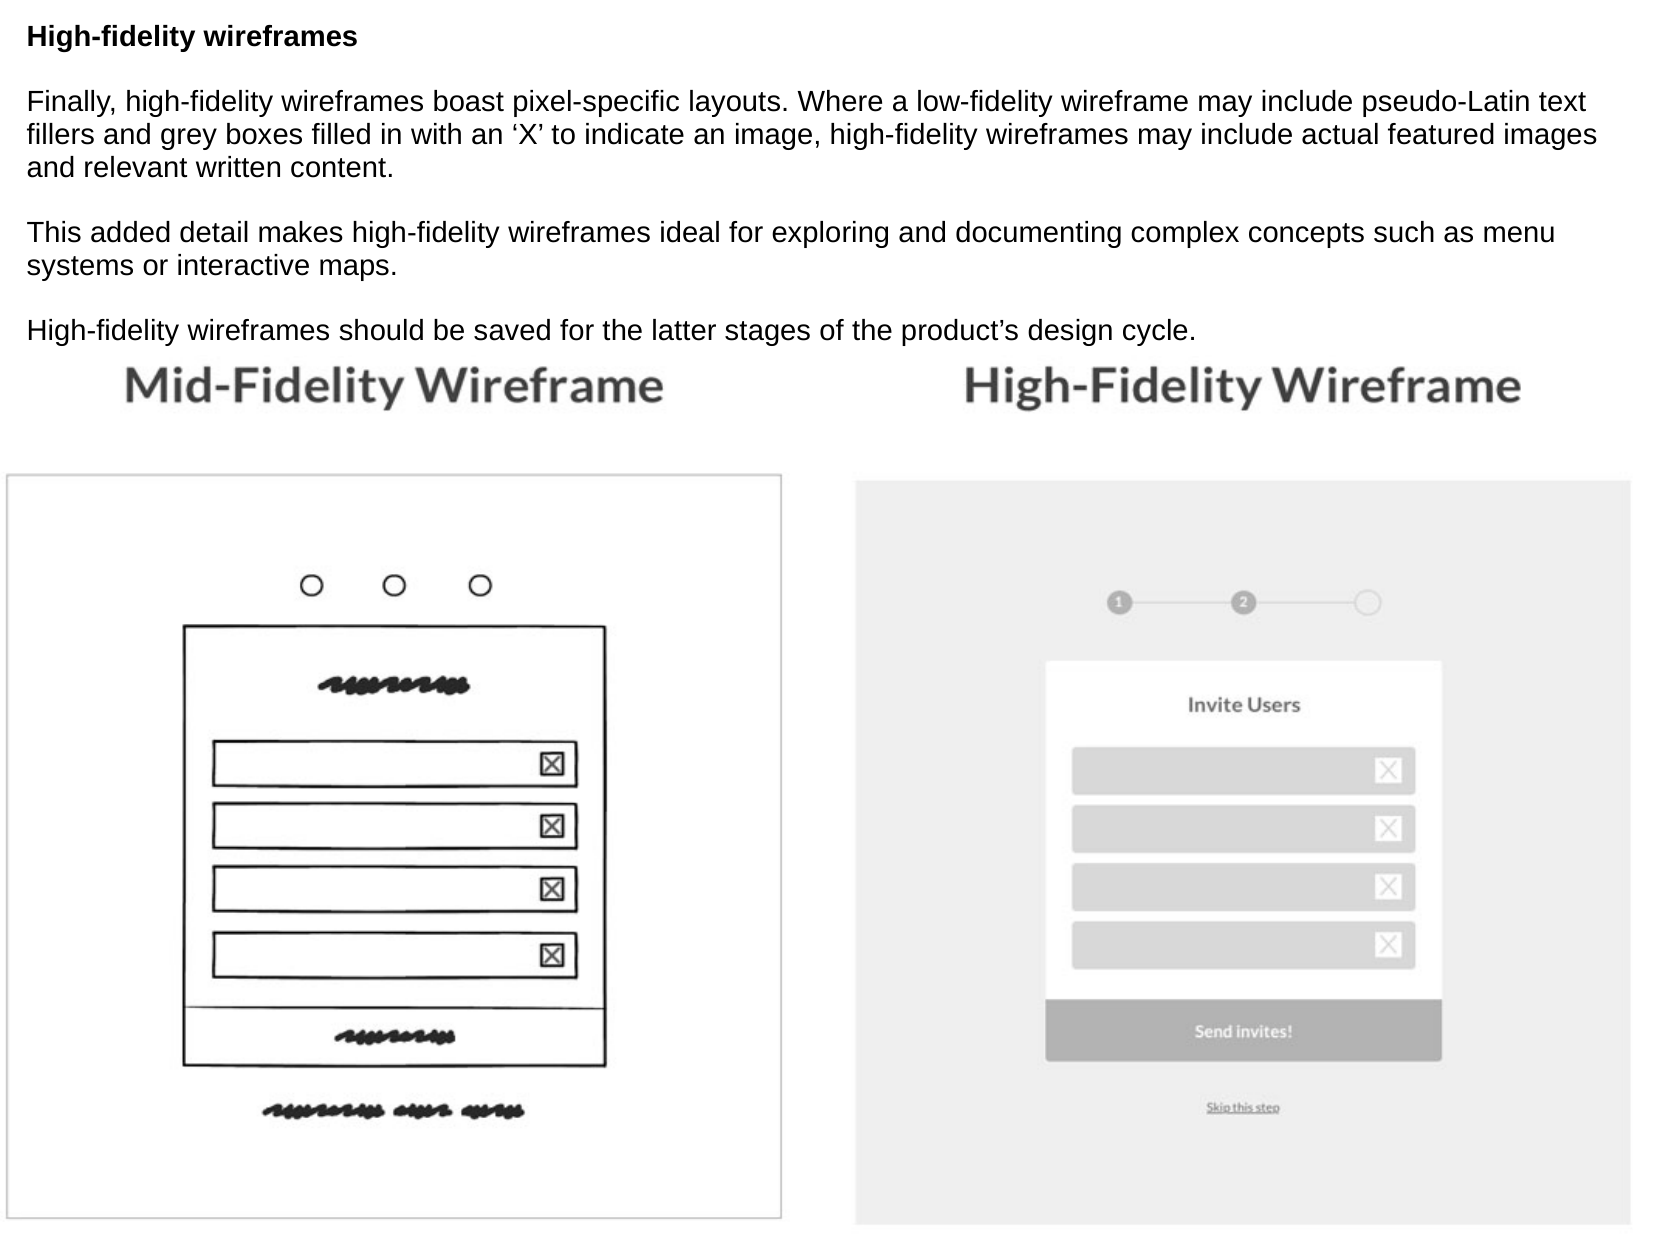

High-fidelity wireframes
Finally, high-fidelity wireframes boast pixel-specific layouts. Where a low-fidelity wireframe may include pseudo-Latin text fillers and grey boxes filled in with an ‘X’ to indicate an image, high-fidelity wireframes may include actual featured images and relevant written content.
This added detail makes high-fidelity wireframes ideal for exploring and documenting complex concepts such as menu systems or interactive maps.
High-fidelity wireframes should be saved for the latter stages of the product’s design cycle.